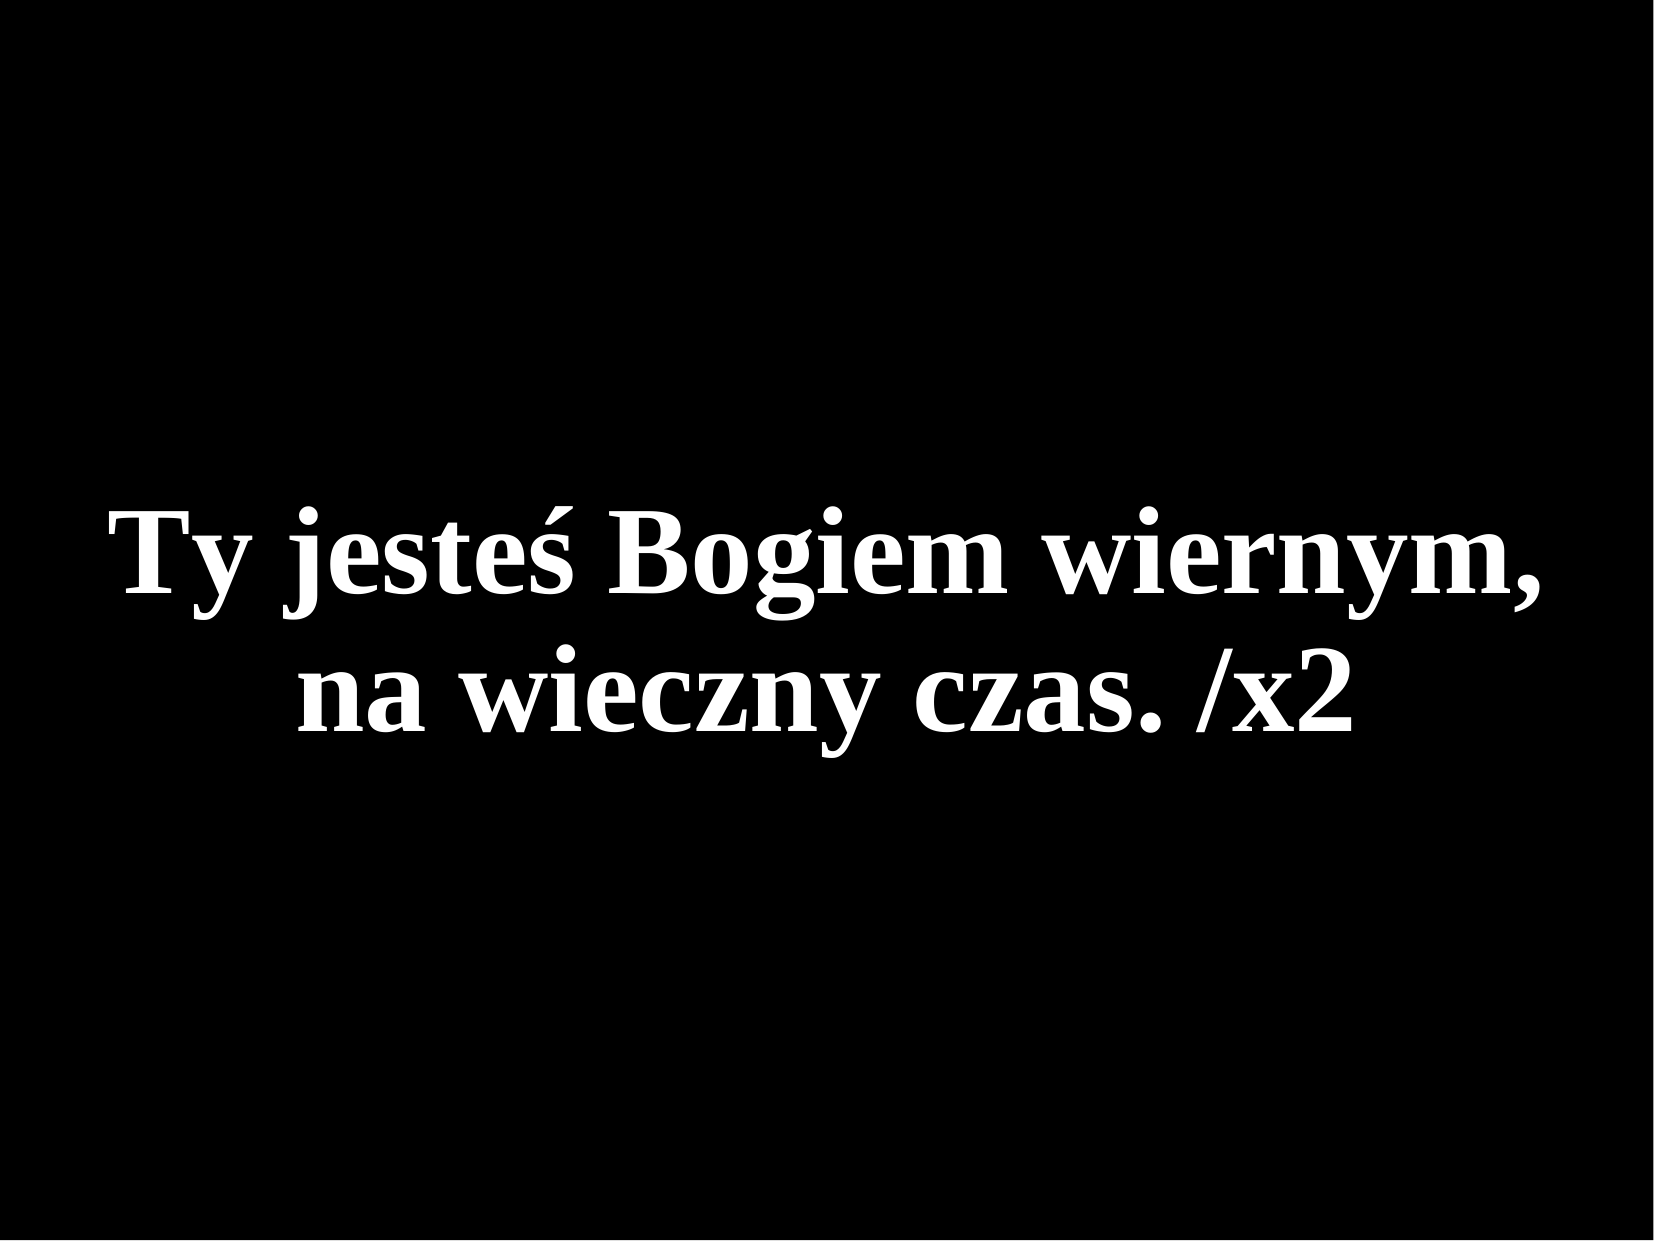

# Ty jesteś Bogiem wiernym, na wieczny czas. /x2